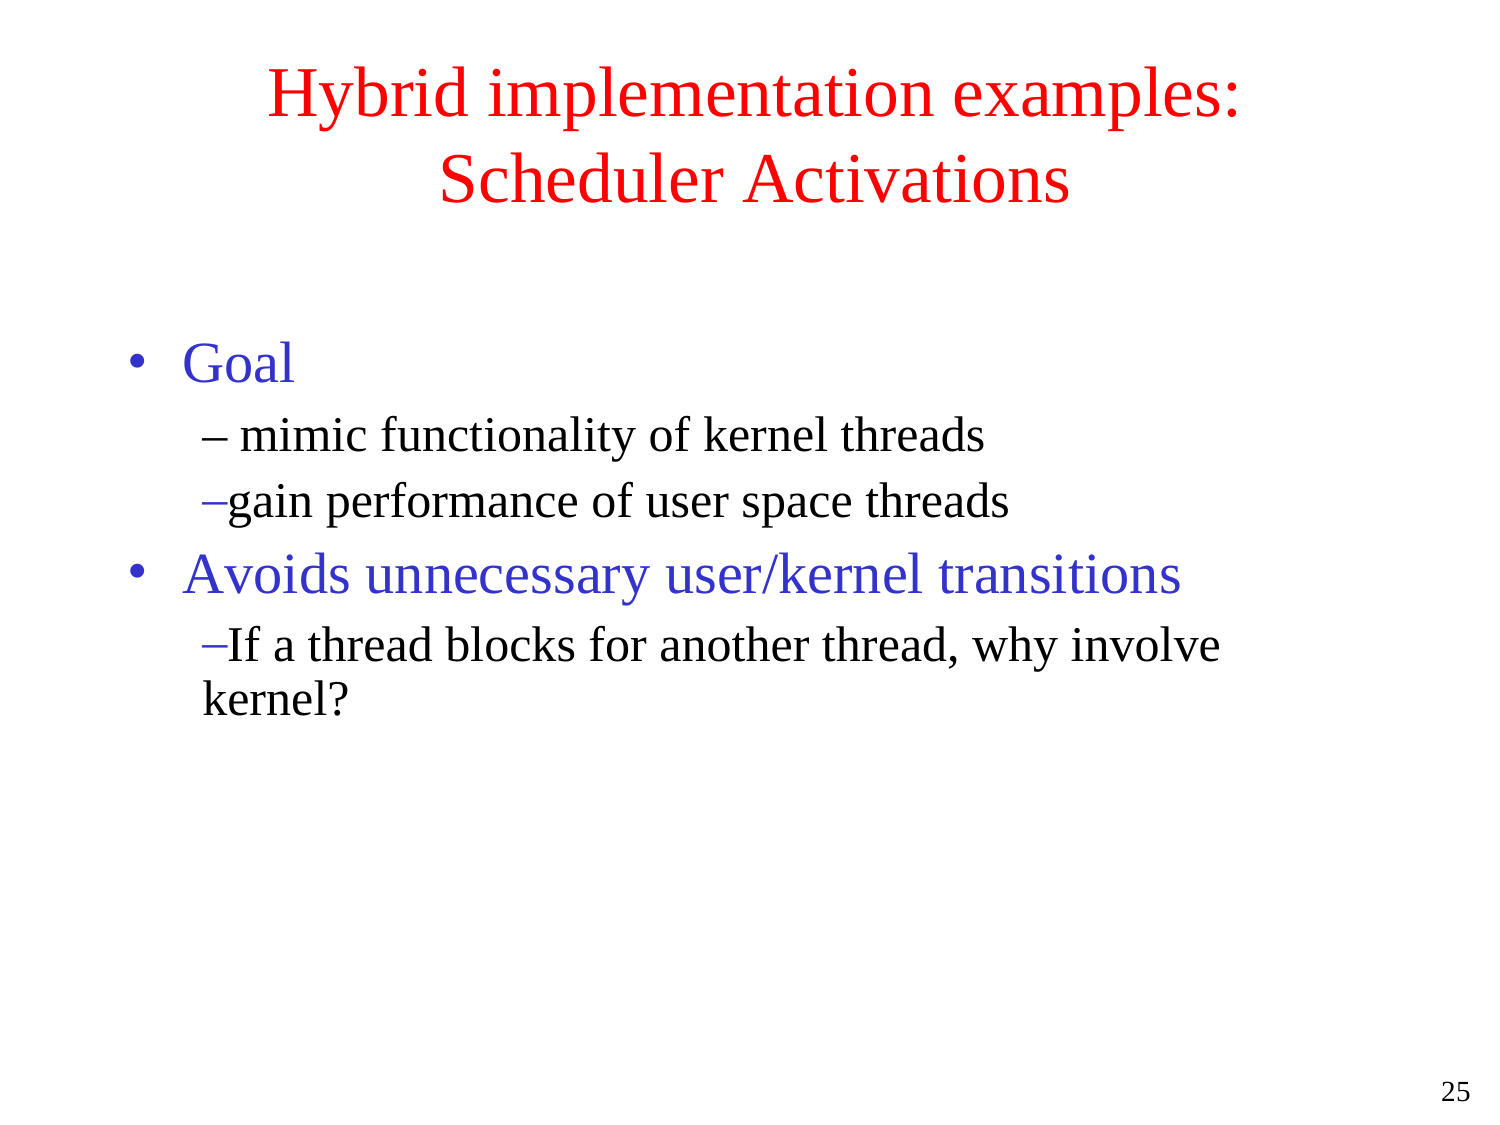

Hybrid implementation examples:
Scheduler Activations
Goal
– mimic functionality of kernel threads
gain performance of user space threads
Avoids unnecessary user/kernel transitions
If a thread blocks for another thread, why involve kernel?